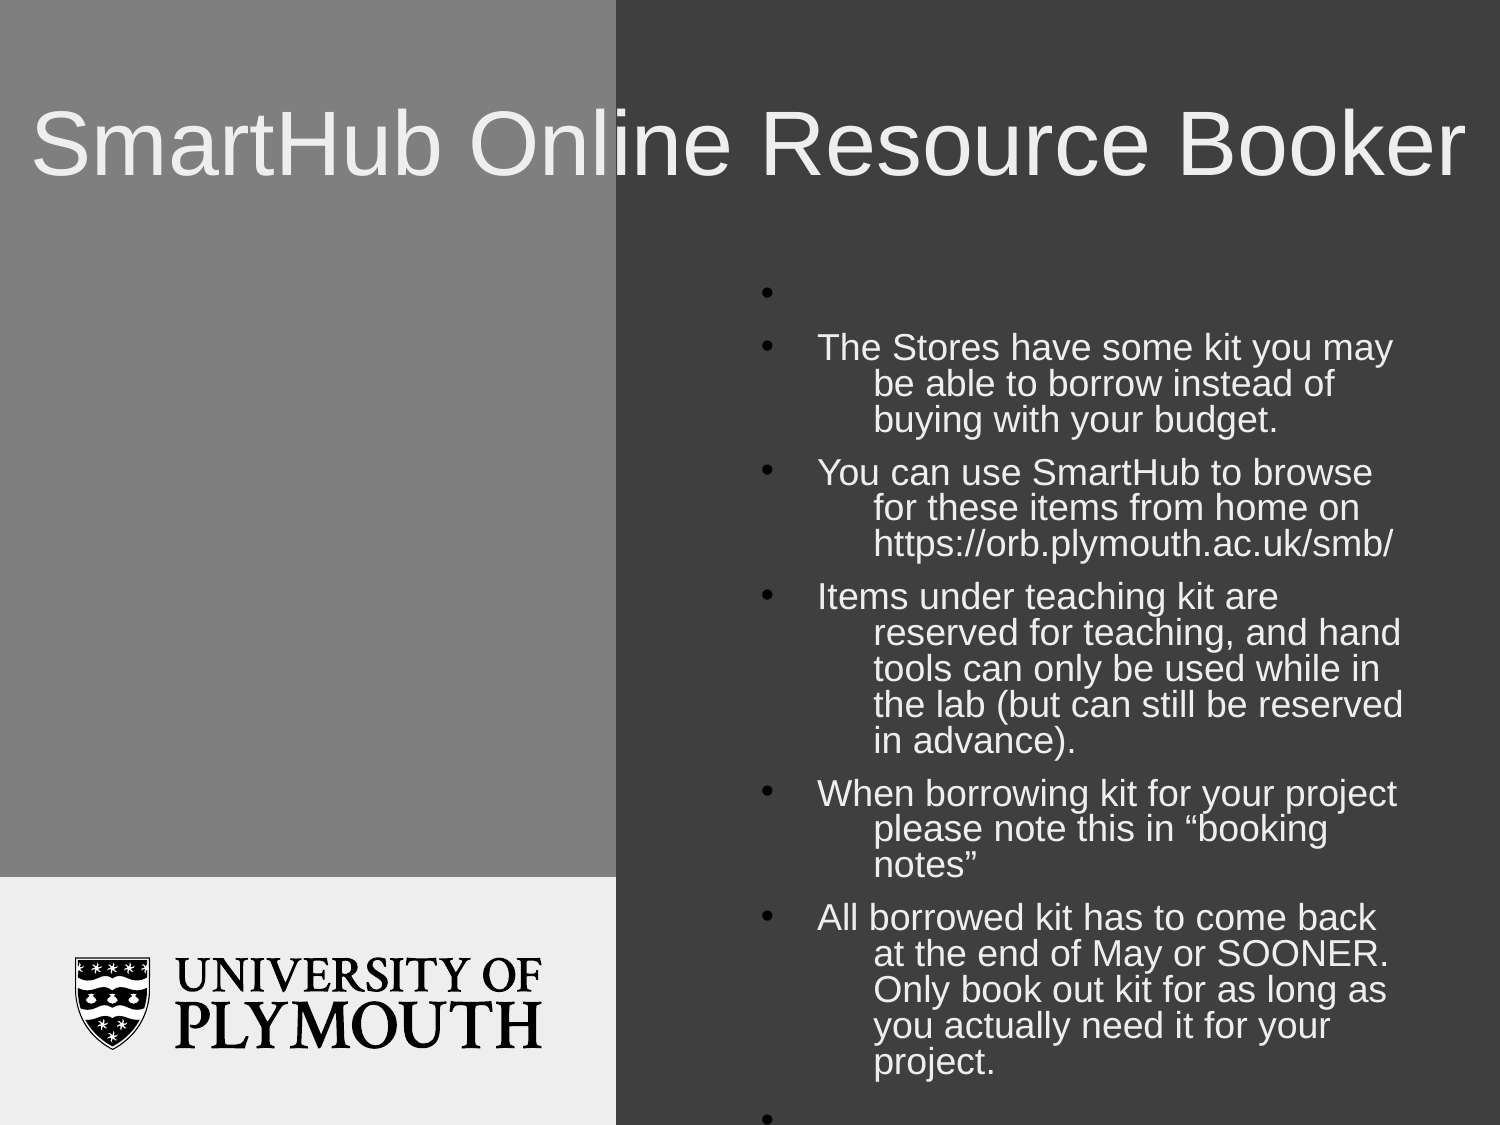

# SmartHub Online Resource Booker
The Stores have some kit you may be able to borrow instead of buying with your budget.
You can use SmartHub to browse for these items from home on https://orb.plymouth.ac.uk/smb/
Items under teaching kit are reserved for teaching, and hand tools can only be used while in the lab (but can still be reserved in advance).
When borrowing kit for your project please note this in “booking notes”
All borrowed kit has to come back at the end of May or SOONER. Only book out kit for as long as you actually need it for your project.